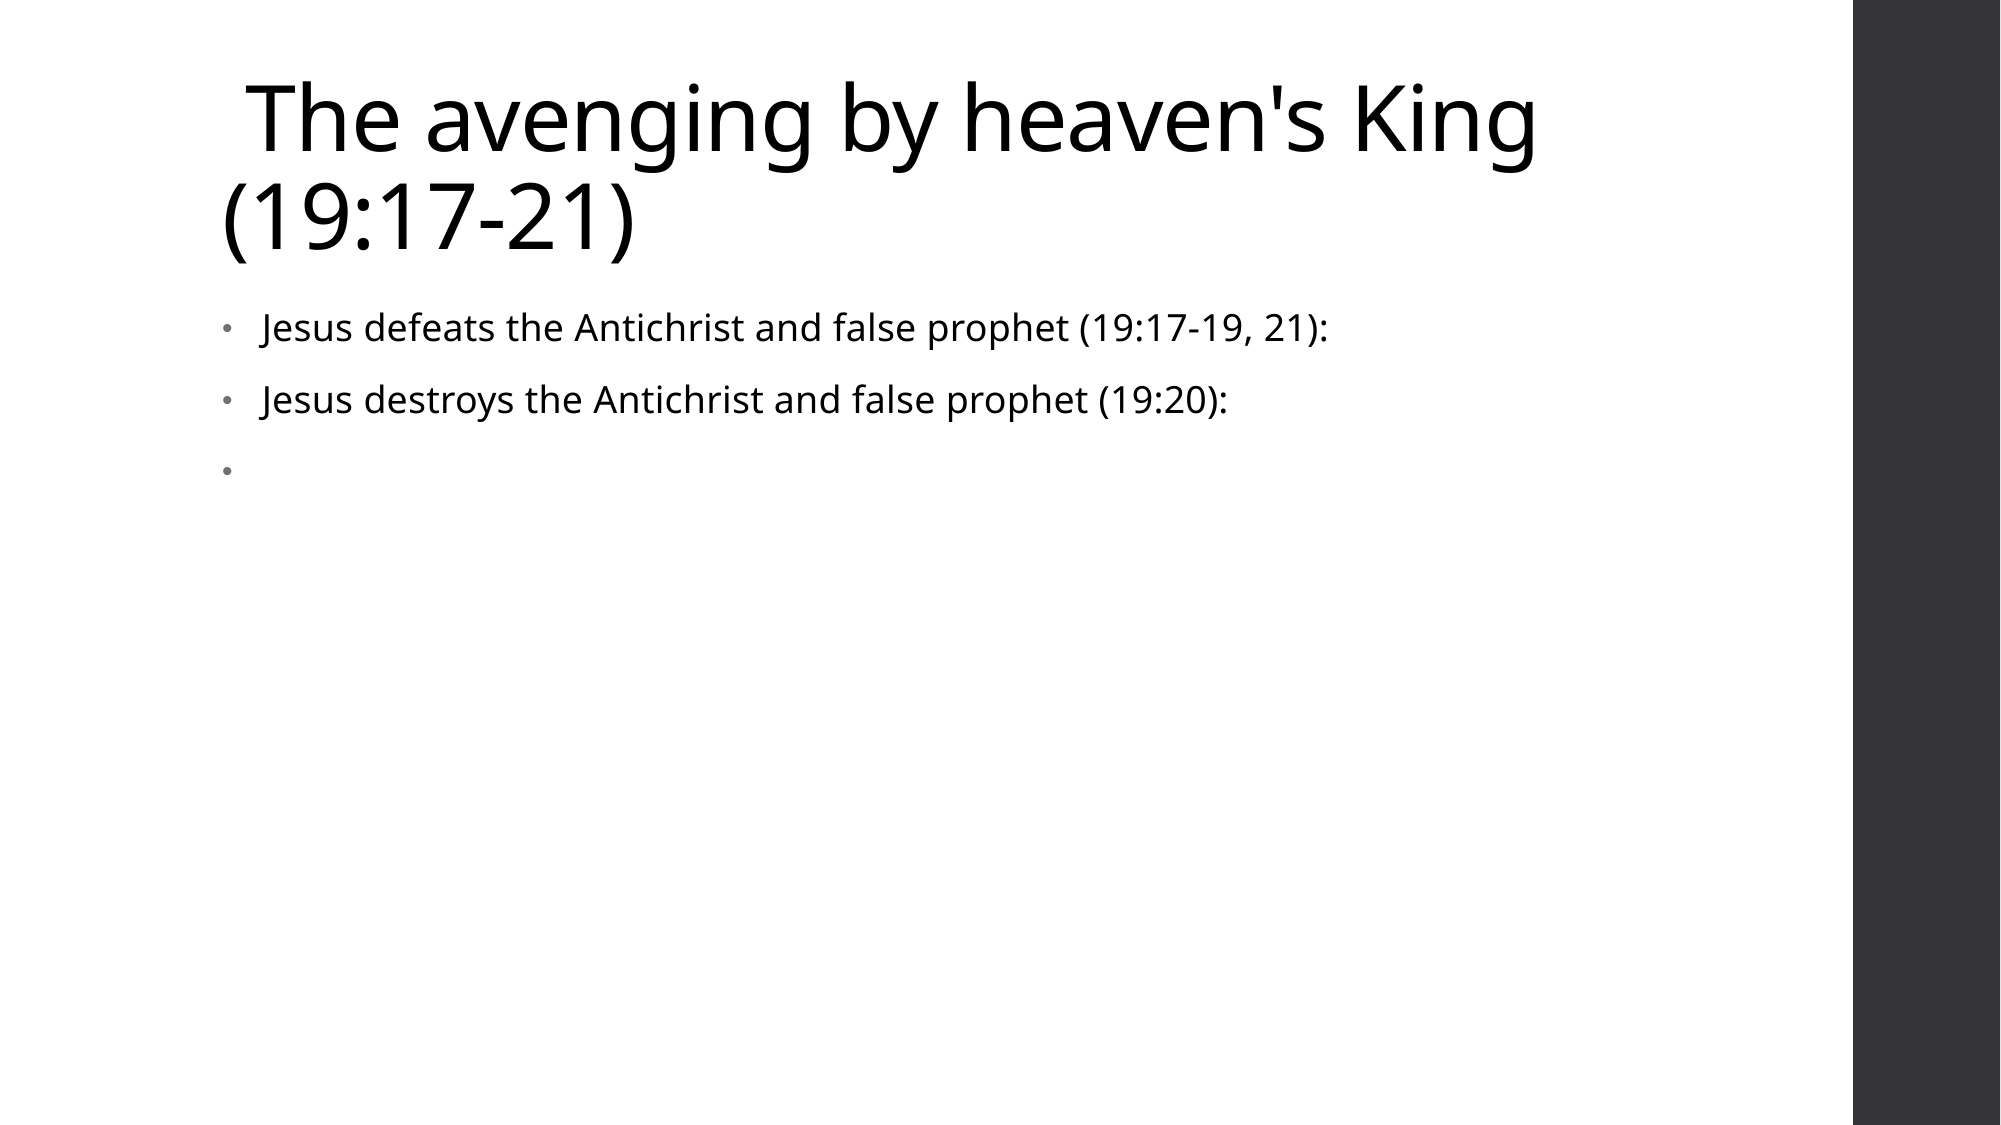

# The avenging by heaven's King (19:17-21)
 Jesus defeats the Antichrist and false prophet (19:17-19, 21):
 Jesus destroys the Antichrist and false prophet (19:20):